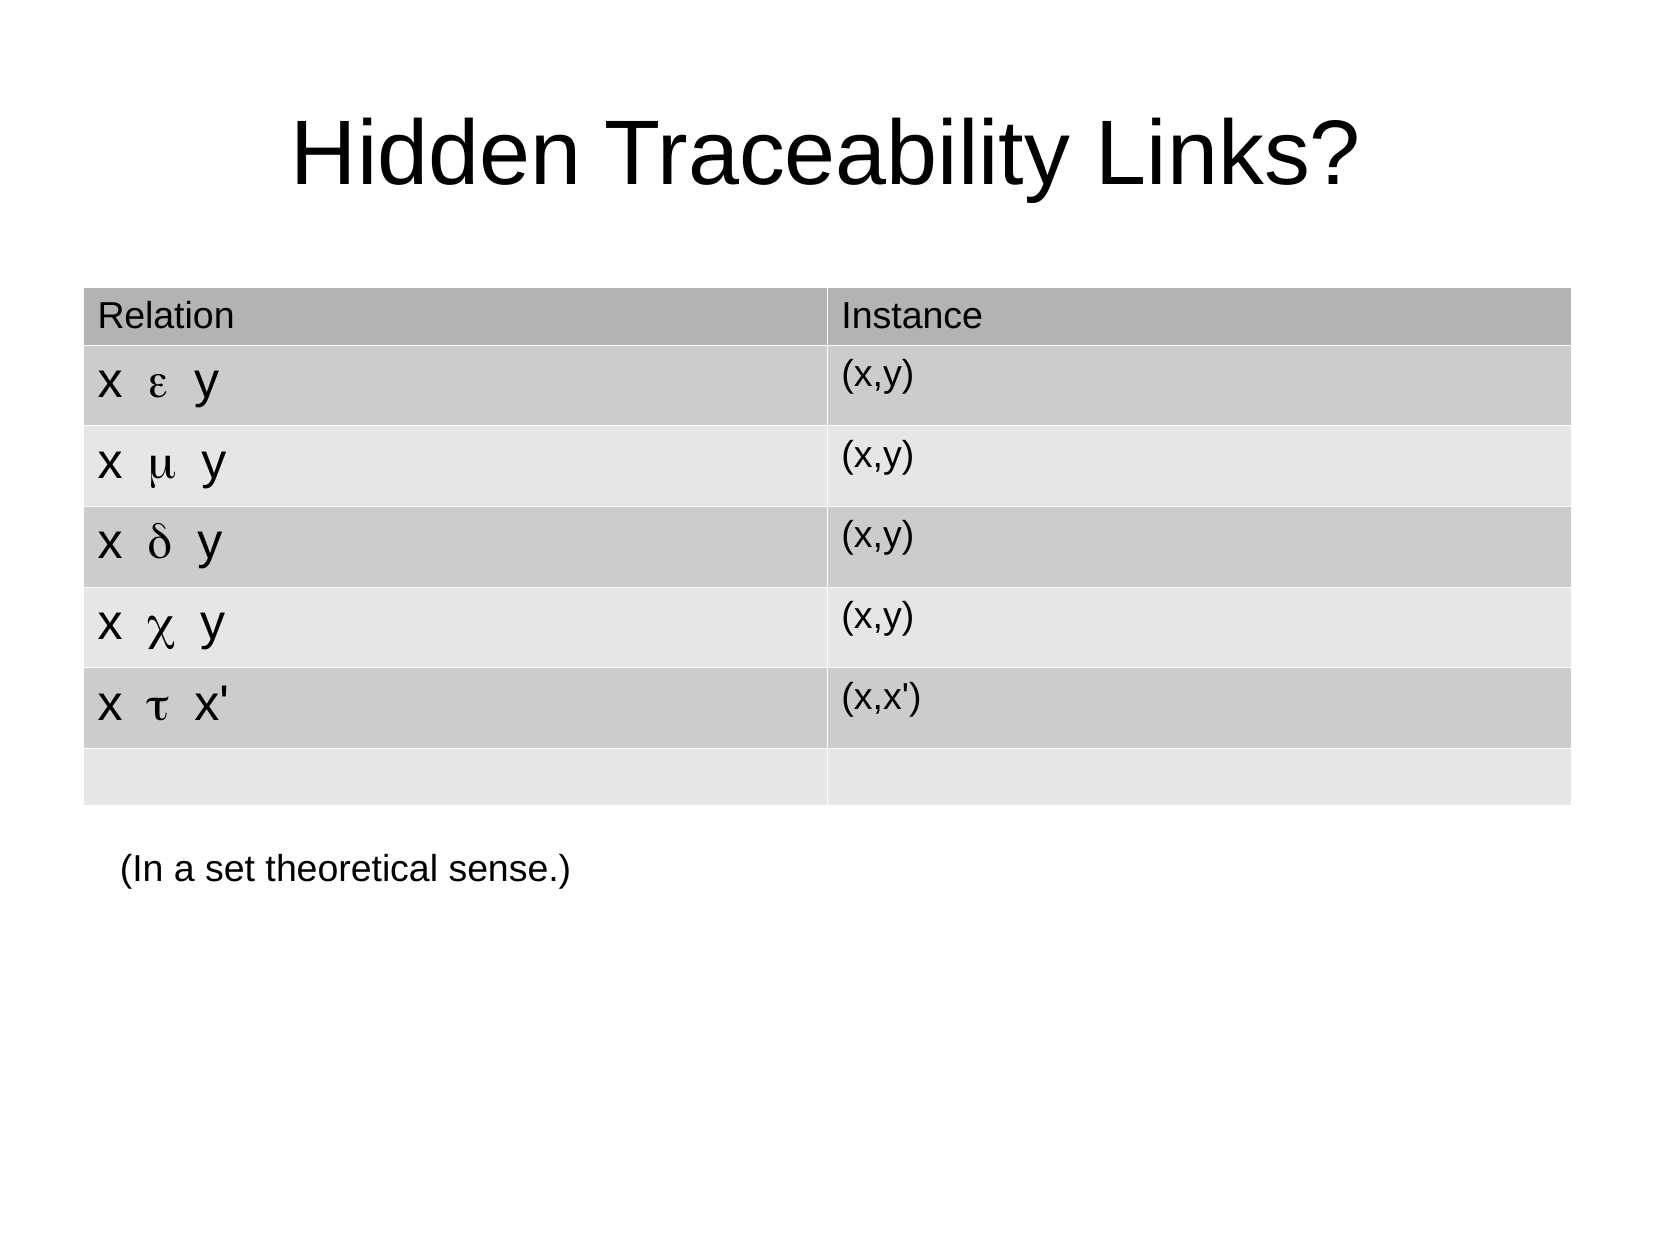

# Hidden Traceability Links?
| Relation | Instance |
| --- | --- |
| x e y | (x,y) |
| x m y | (x,y) |
| x d y | (x,y) |
| x c y | (x,y) |
| x t x' | (x,x') |
| | |
(In a set theoretical sense.)